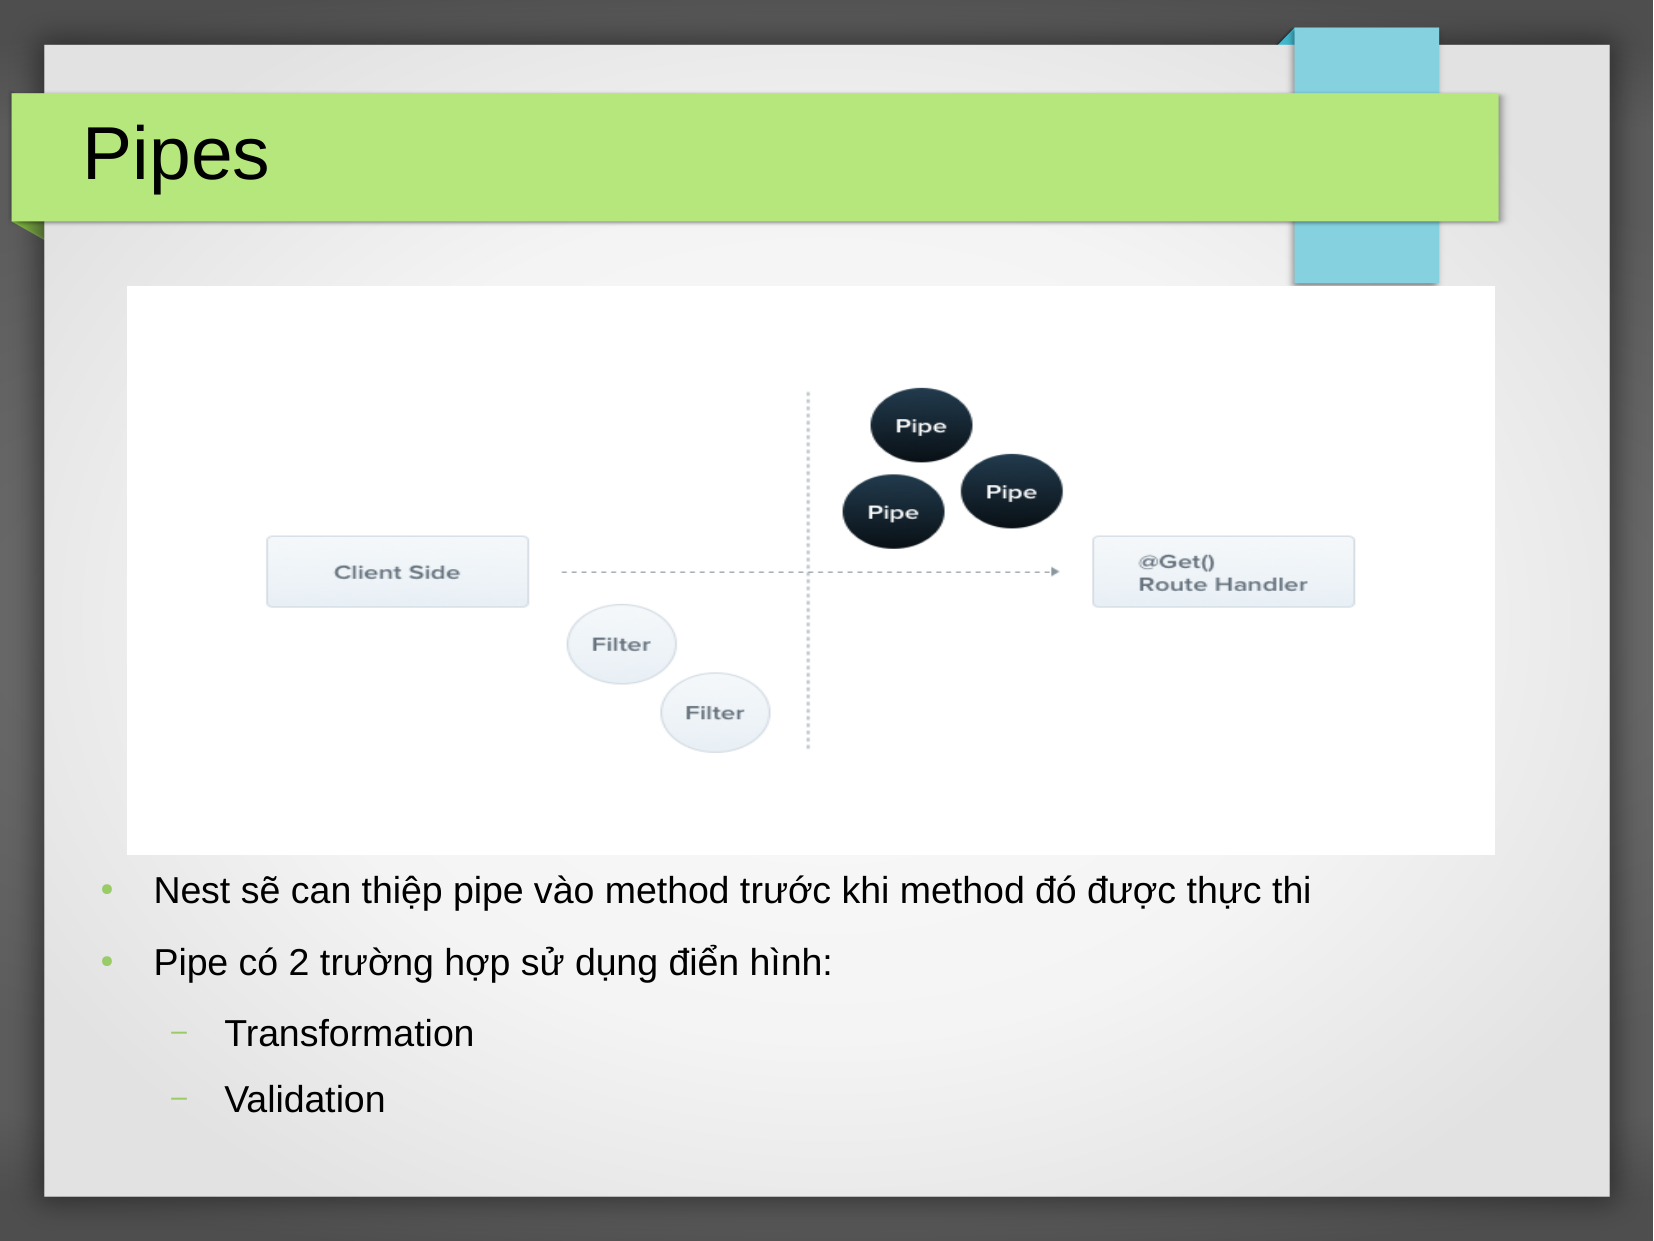

# Pipes
Nest sẽ can thiệp pipe vào method trước khi method đó được thực thi
Pipe có 2 trường hợp sử dụng điển hình:
Transformation
Validation